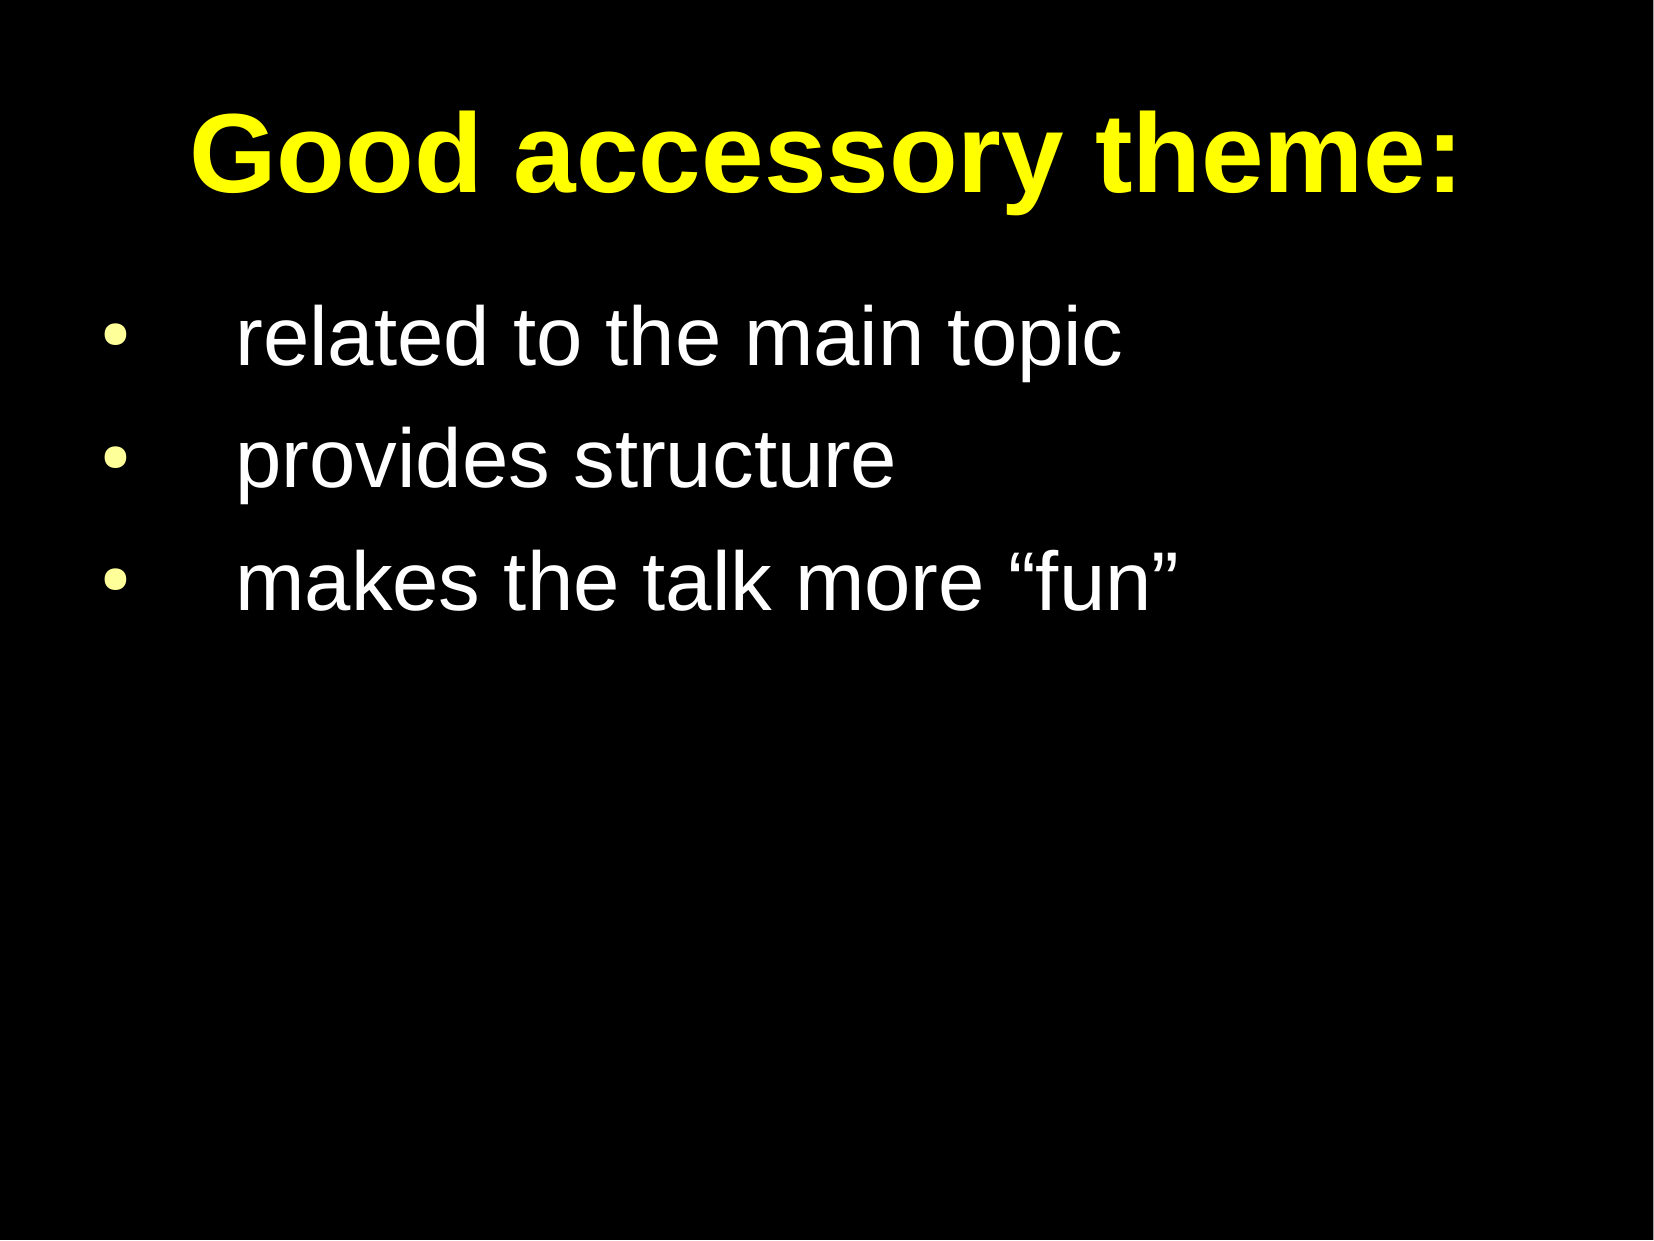

# Good accessory theme:
related to the main topic
provides structure
makes the talk more “fun”